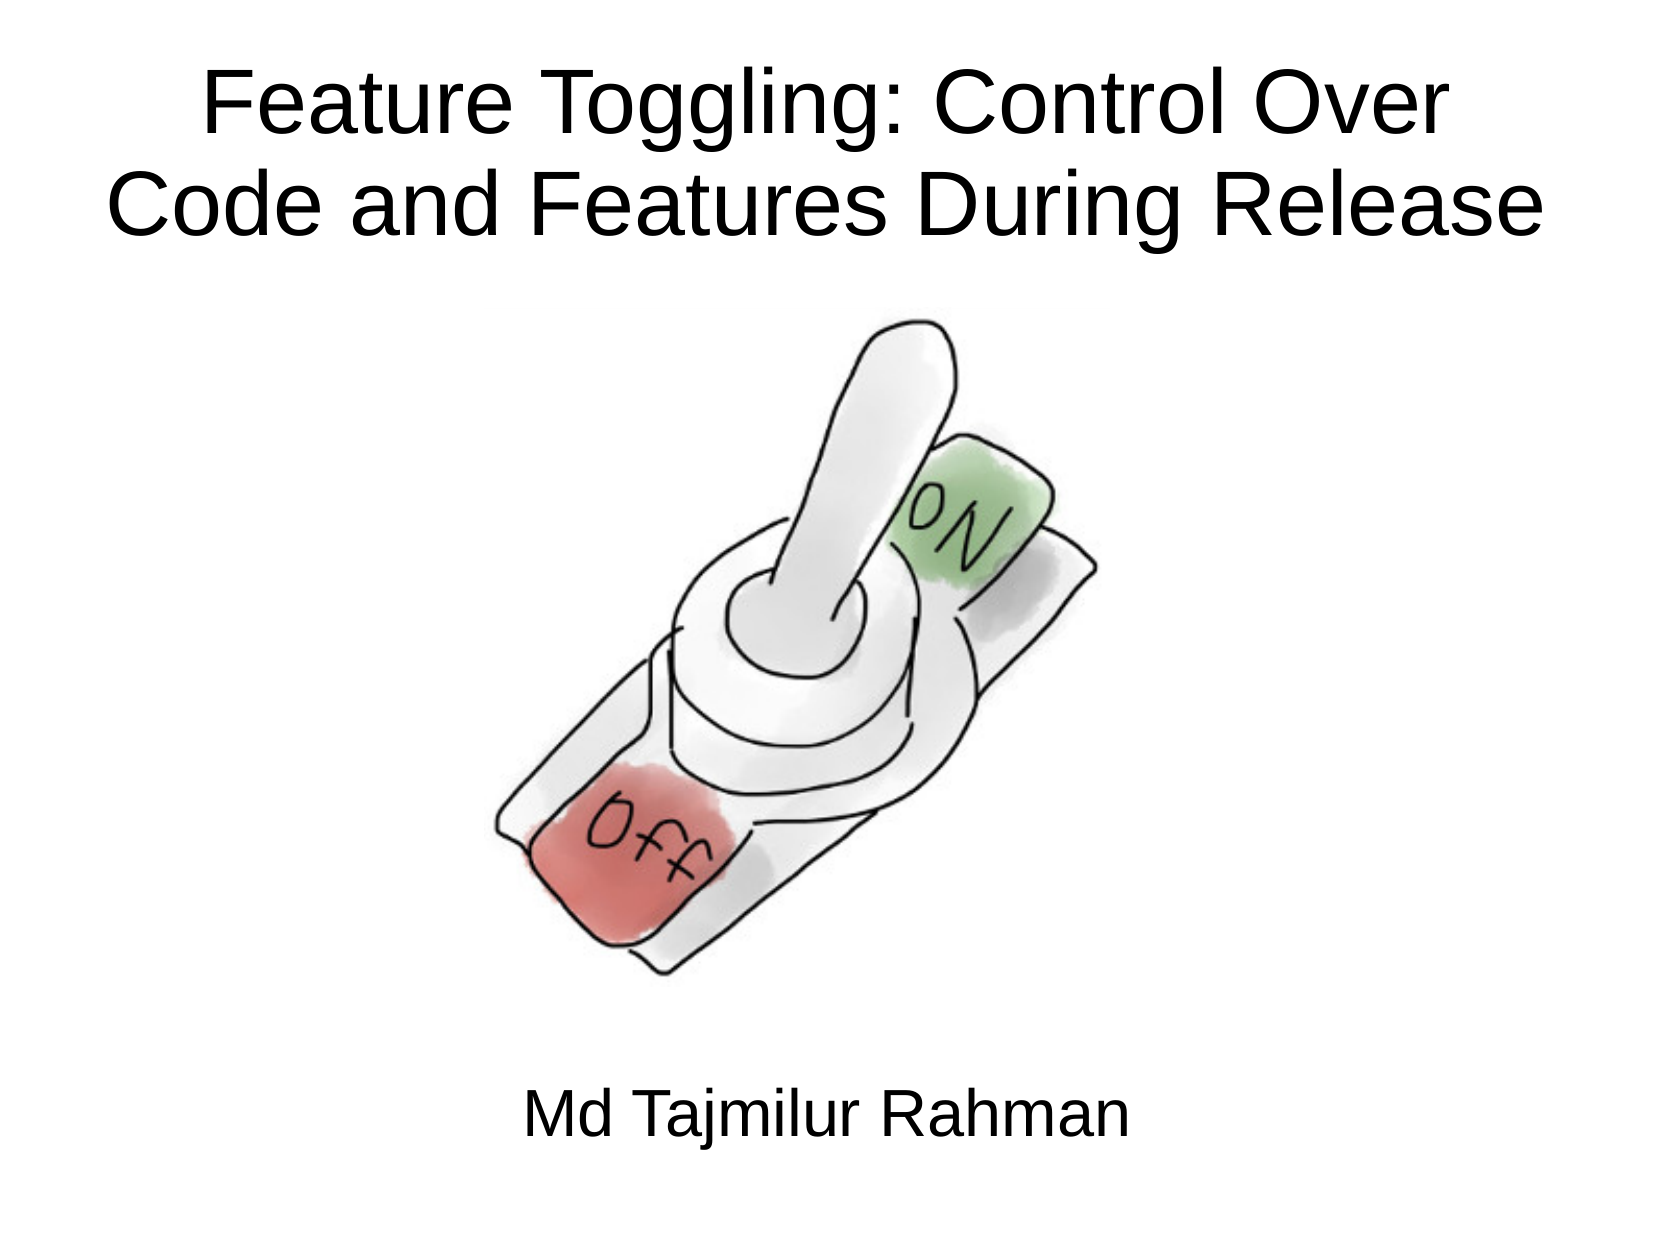

# Feature Toggling: Control Over Code and Features During Release
Md Tajmilur Rahman